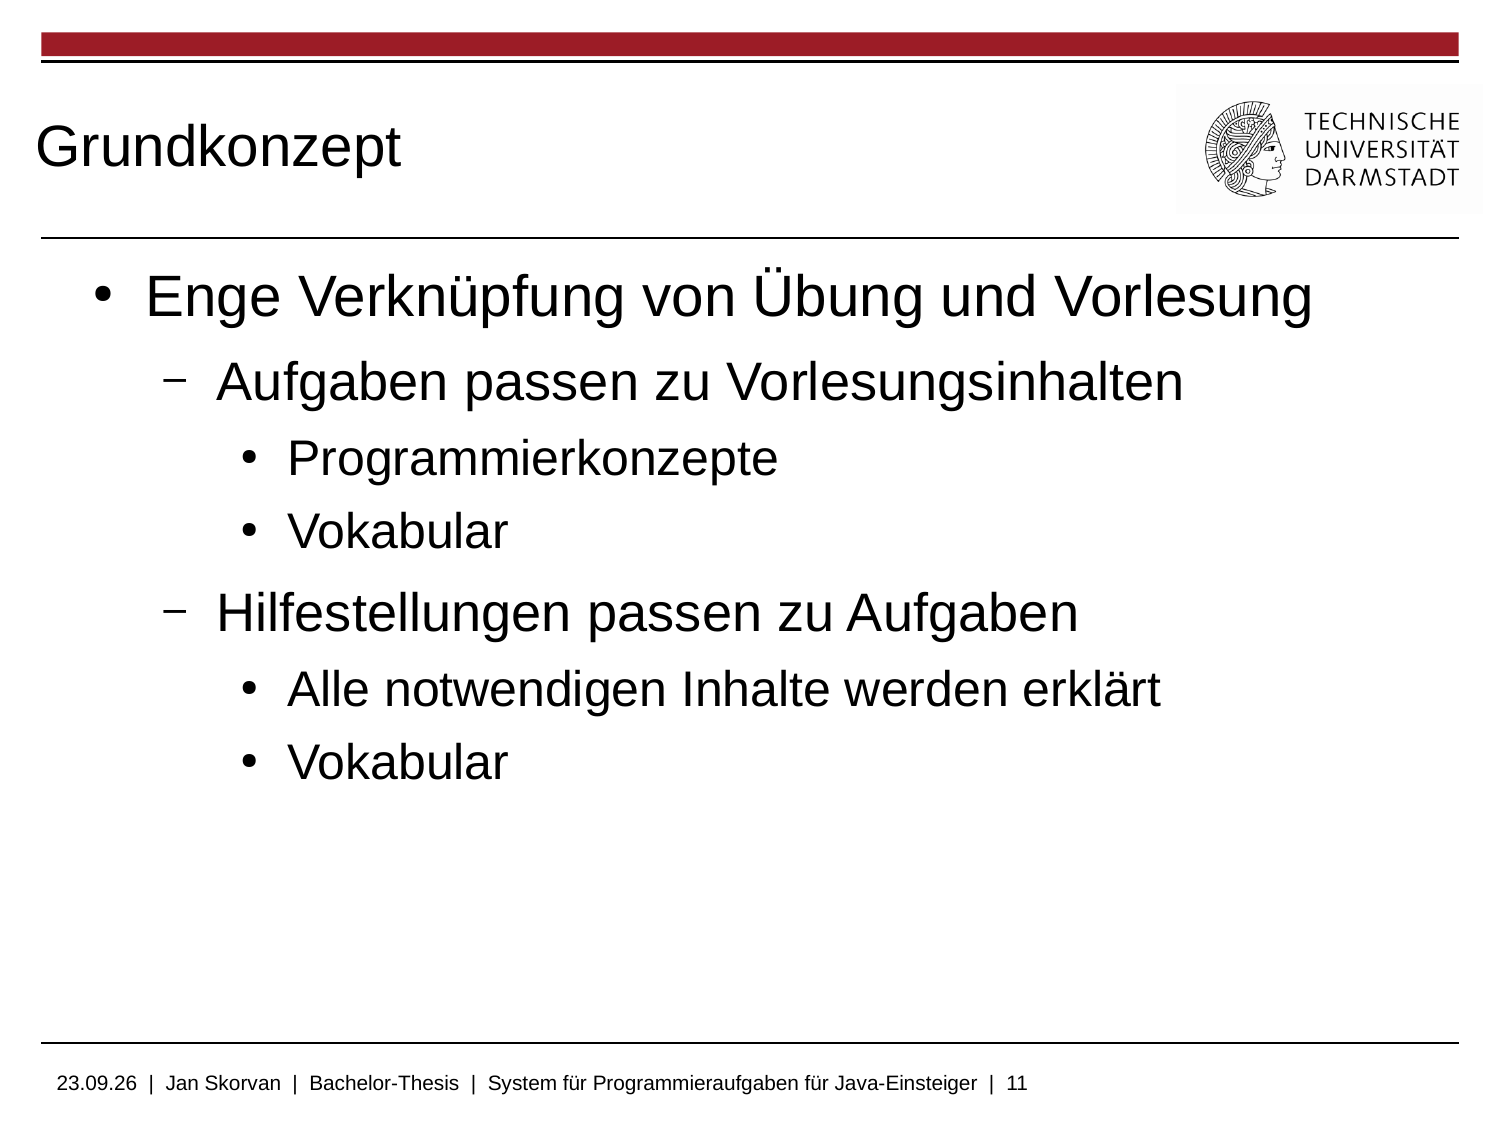

# Grundkonzept
Enge Verknüpfung von Übung und Vorlesung
Aufgaben passen zu Vorlesungsinhalten
Programmierkonzepte
Vokabular
Hilfestellungen passen zu Aufgaben
Alle notwendigen Inhalte werden erklärt
Vokabular